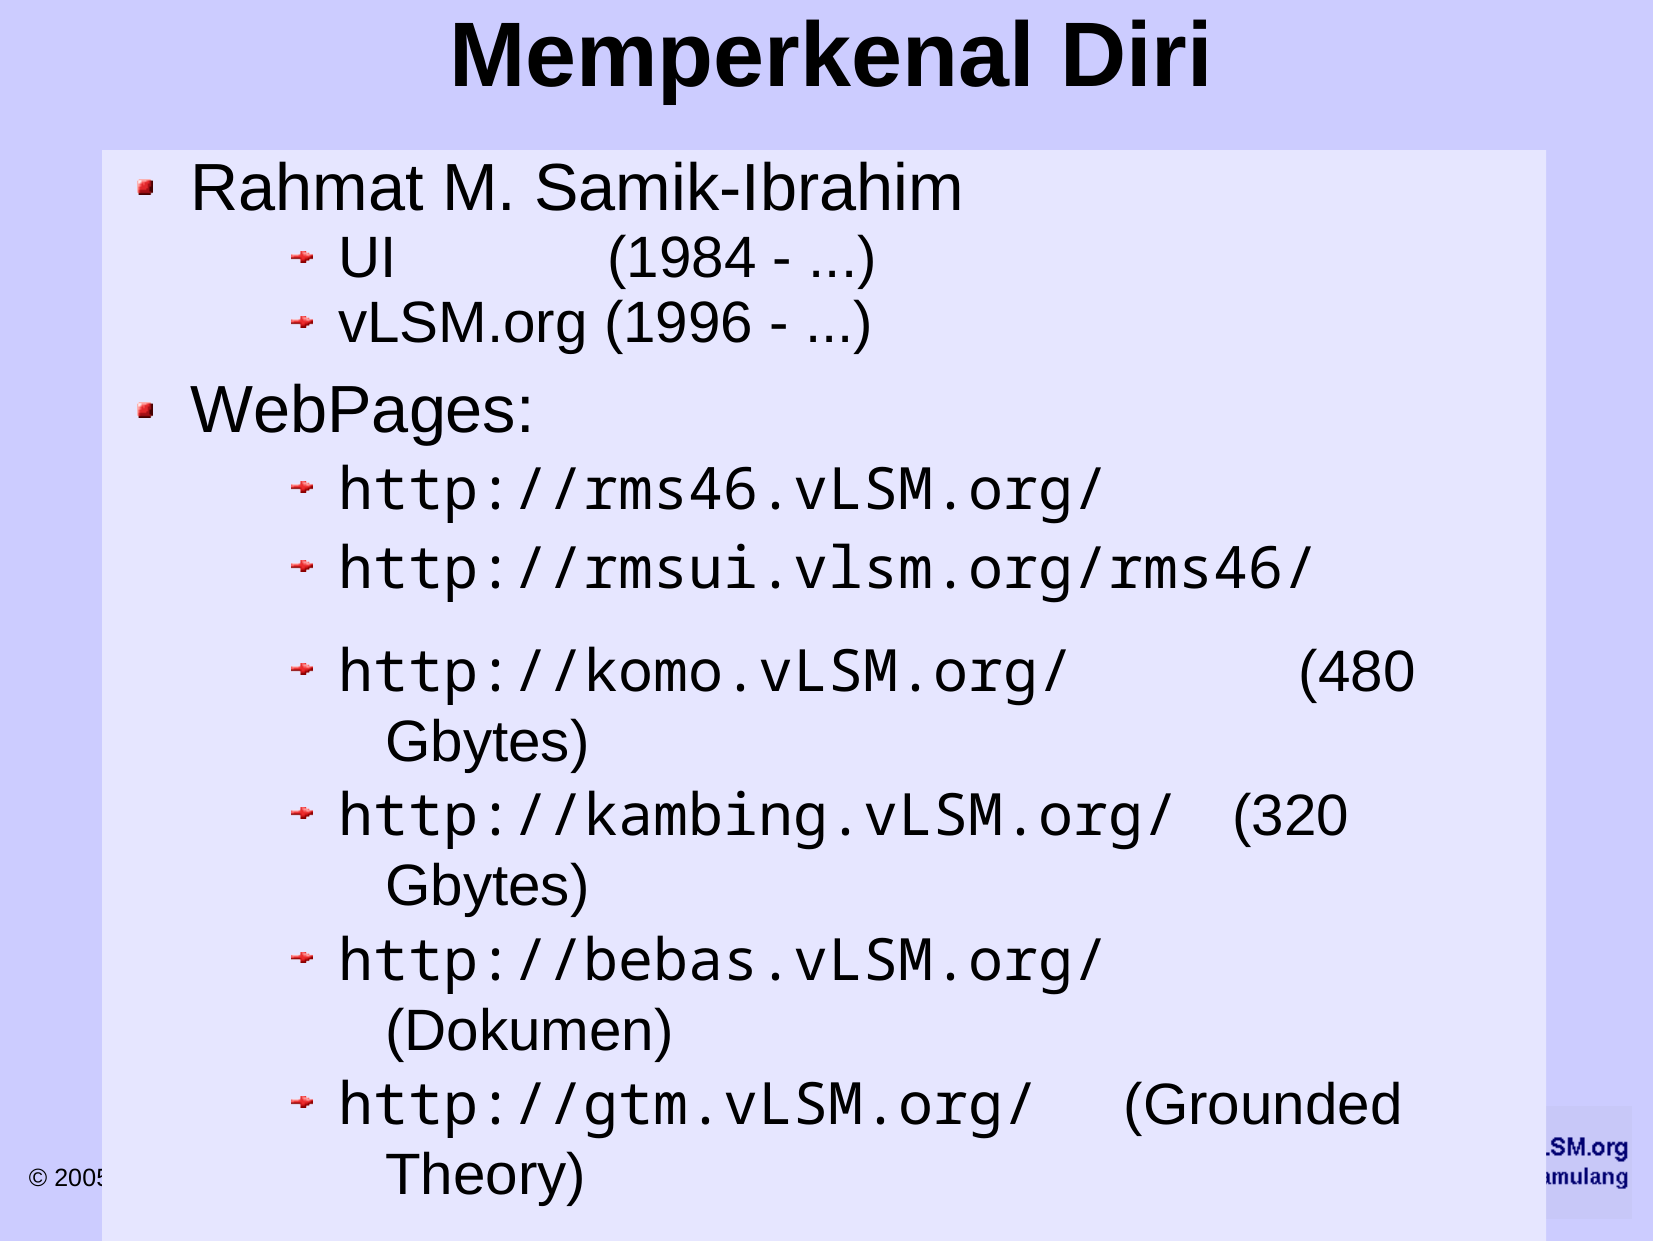

# Memperkenal Diri
Rahmat M. Samik-Ibrahim
UI (1984 - ...)
vLSM.org (1996 - ...)
WebPages:
http://rms46.vLSM.org/
http://rmsui.vlsm.org/rms46/
http://komo.vLSM.org/	 (480 Gbytes)
http://kambing.vLSM.org/	 (320 Gbytes)
http://bebas.vLSM.org/ 		 (Dokumen)
http://gtm.vLSM.org/ 	(Grounded Theory)
http://www.sdn.or.id/ 		(SDN UNDP)
http://de2.vlsm.org/ 	(De2.UI: distroLinux)